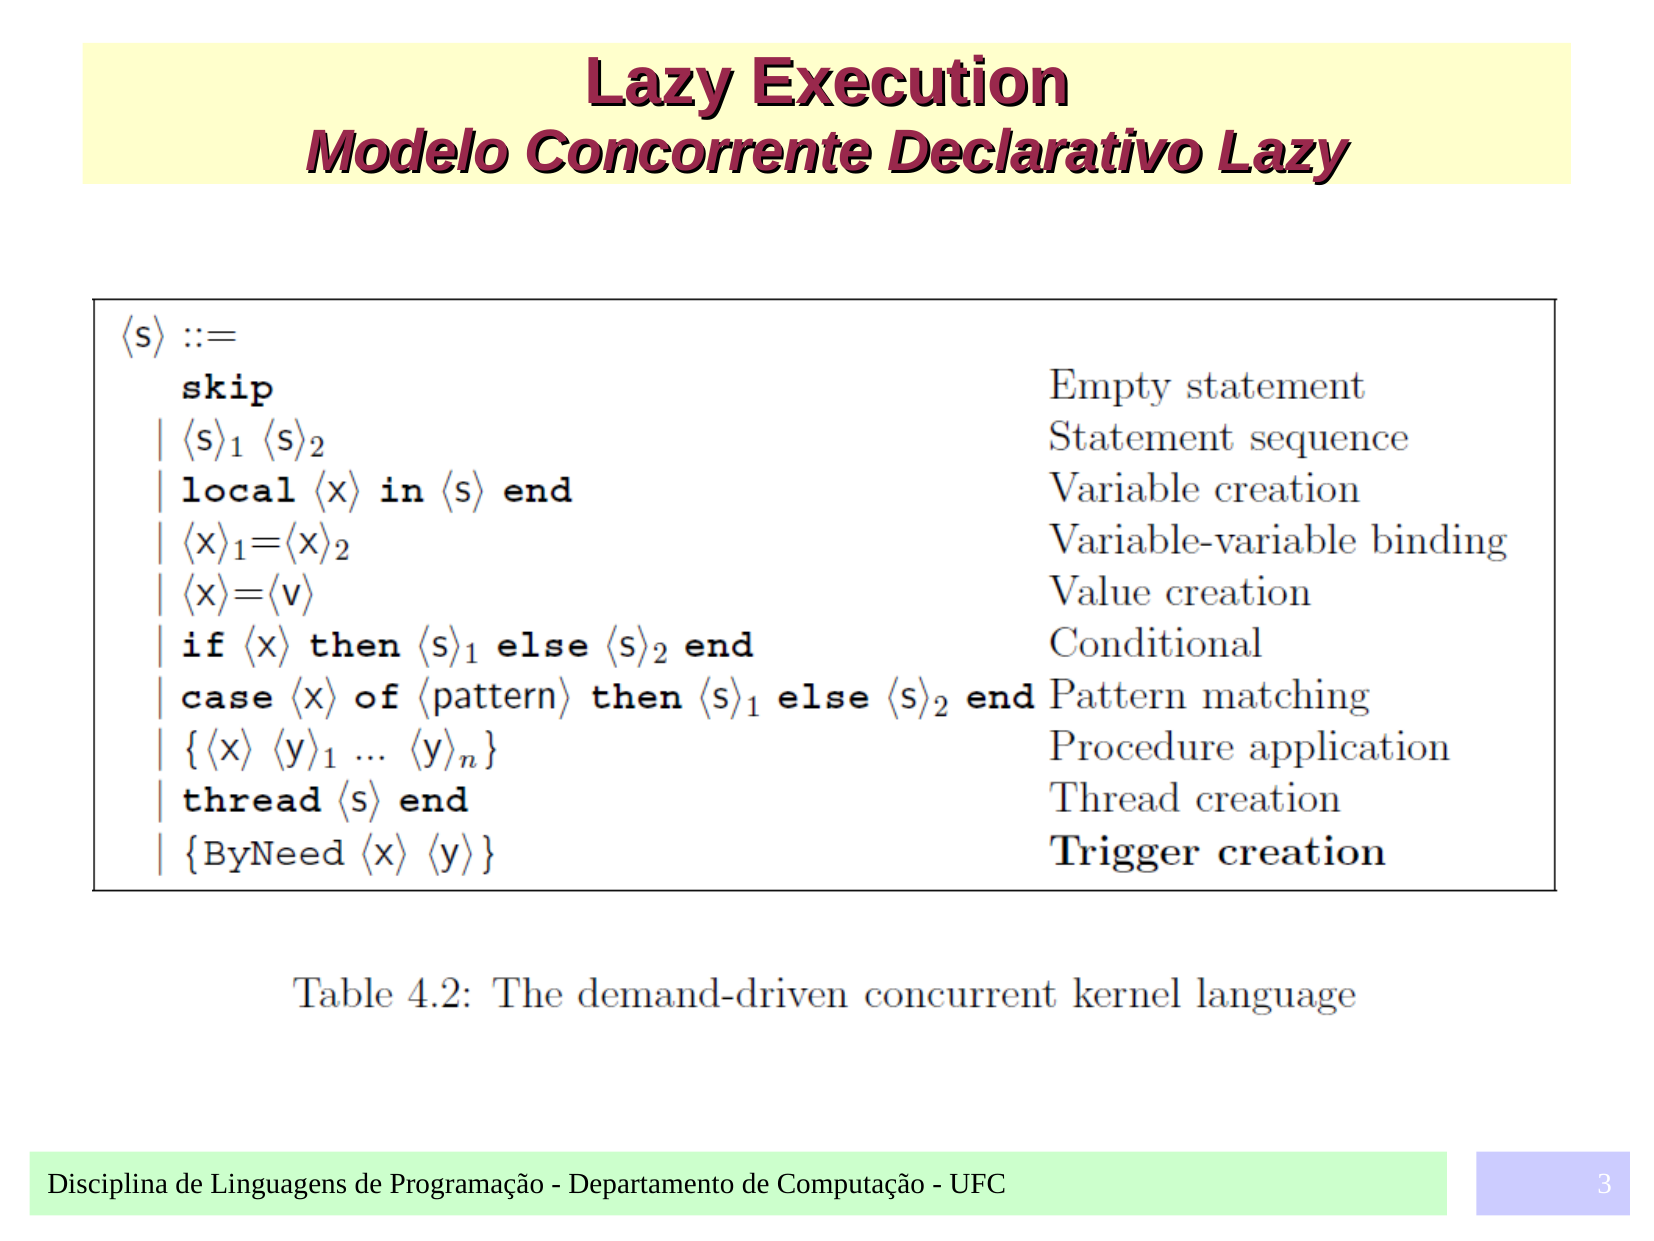

# Lazy Execution Modelo Concorrente Declarativo Lazy
Disciplina de Linguagens de Programação - Departamento de Computação - UFC
3